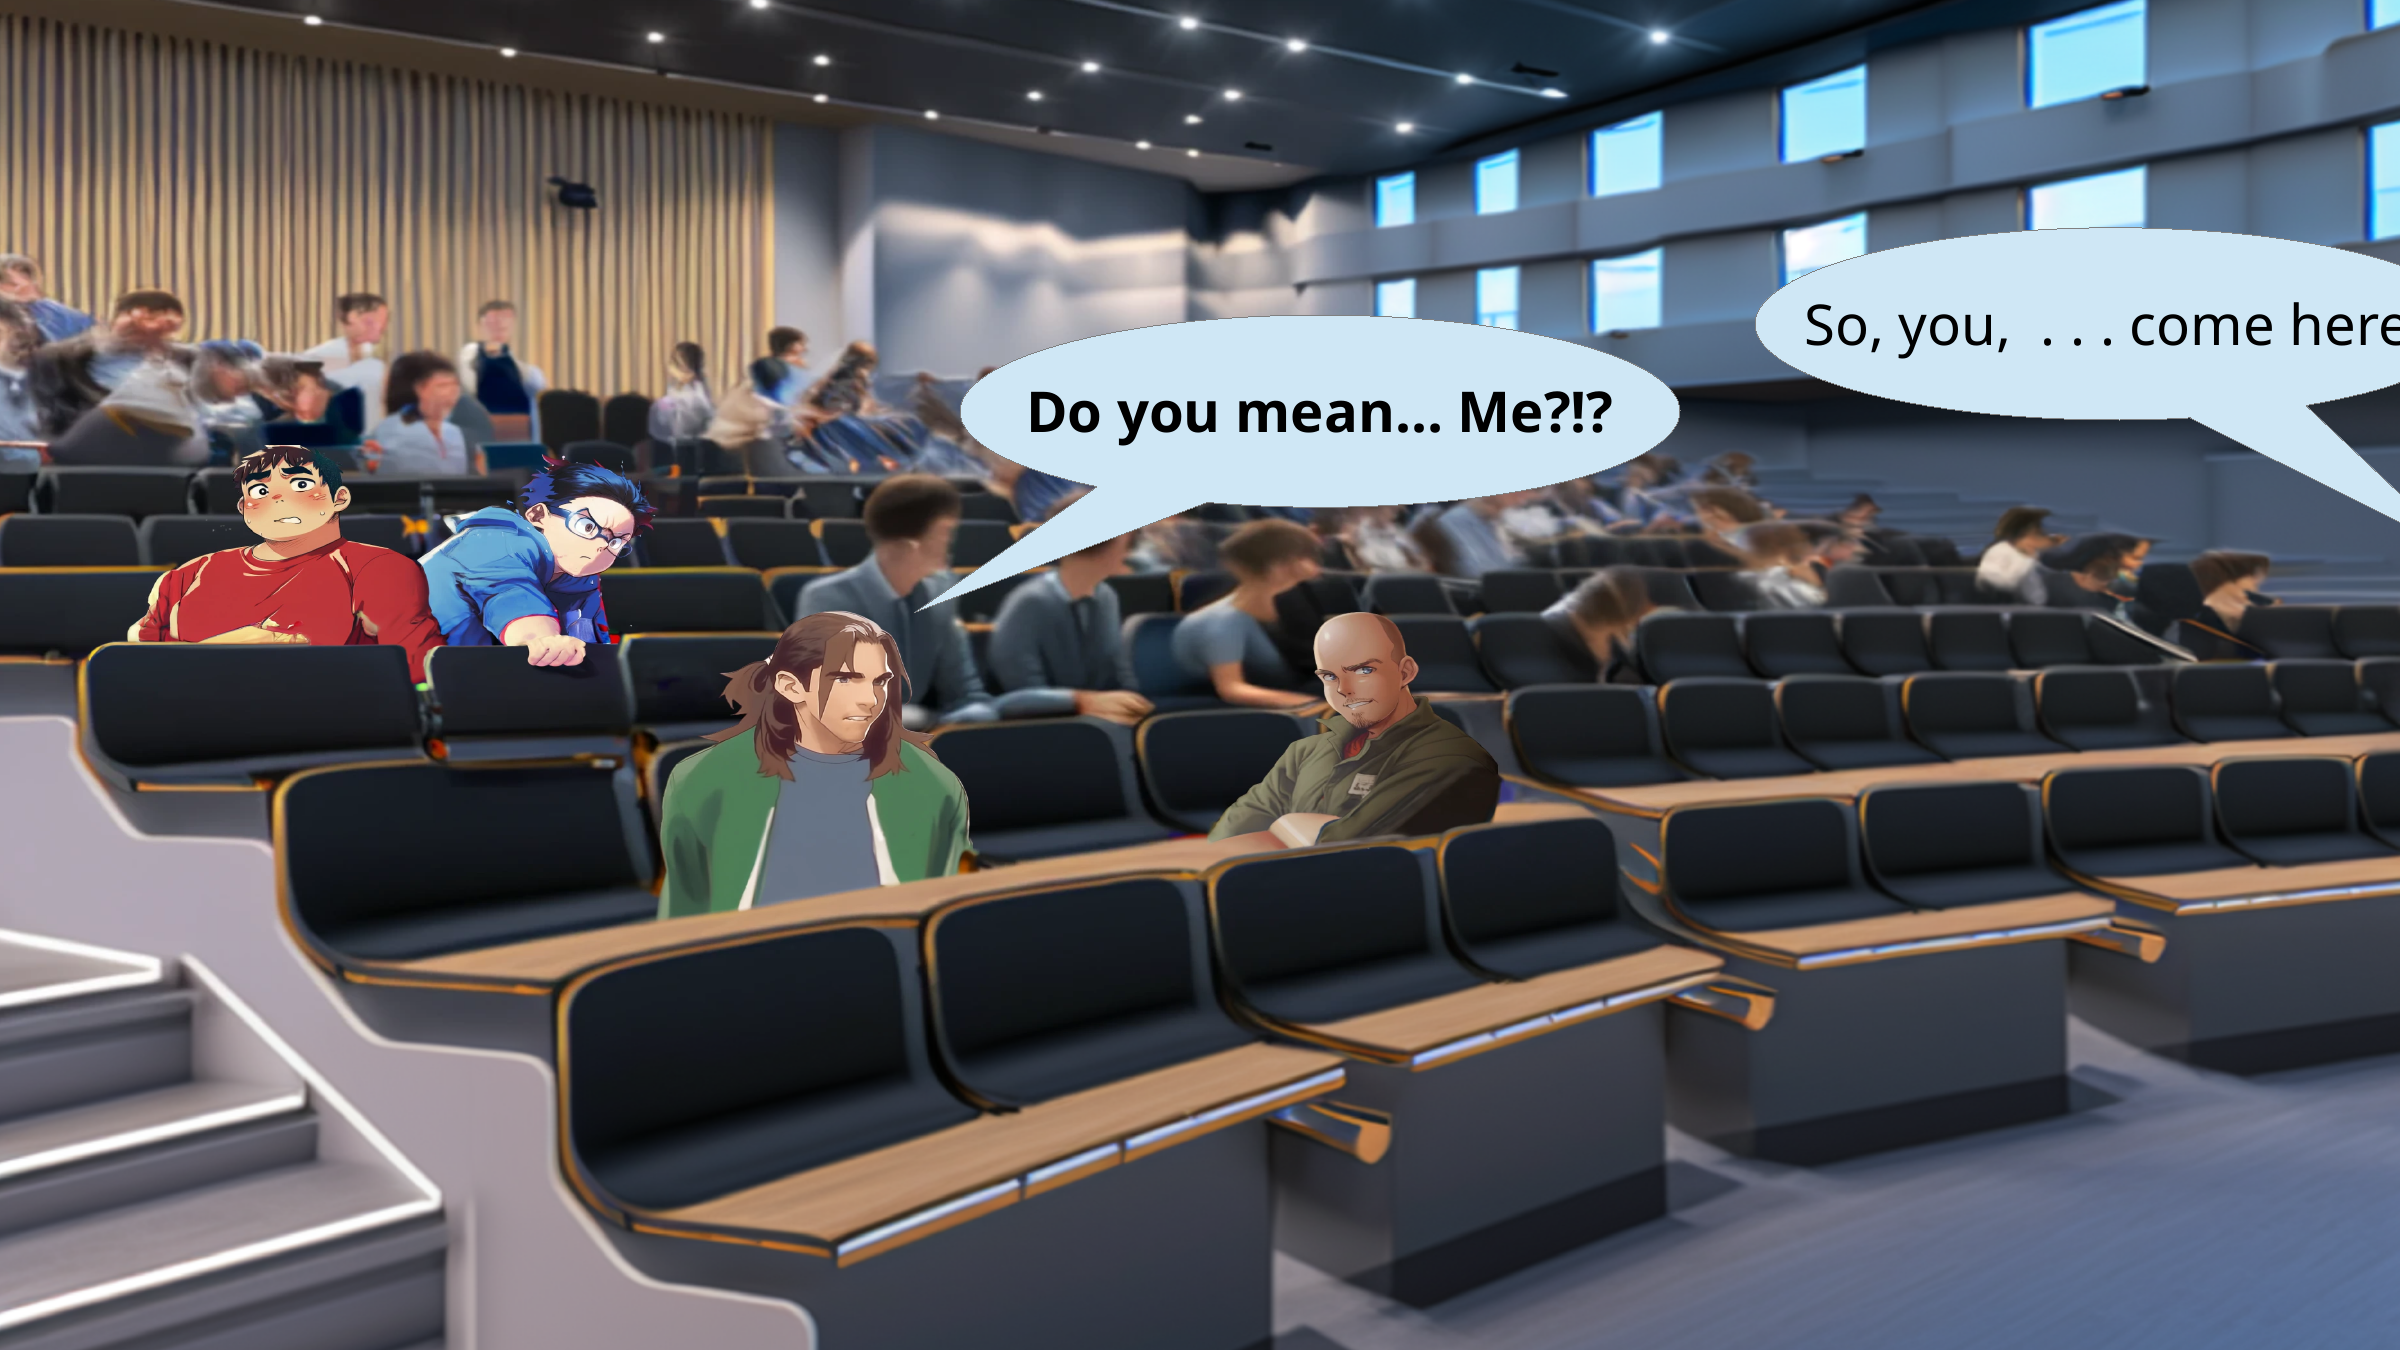

So, you, . . . come here!
Do you mean… Me?!?